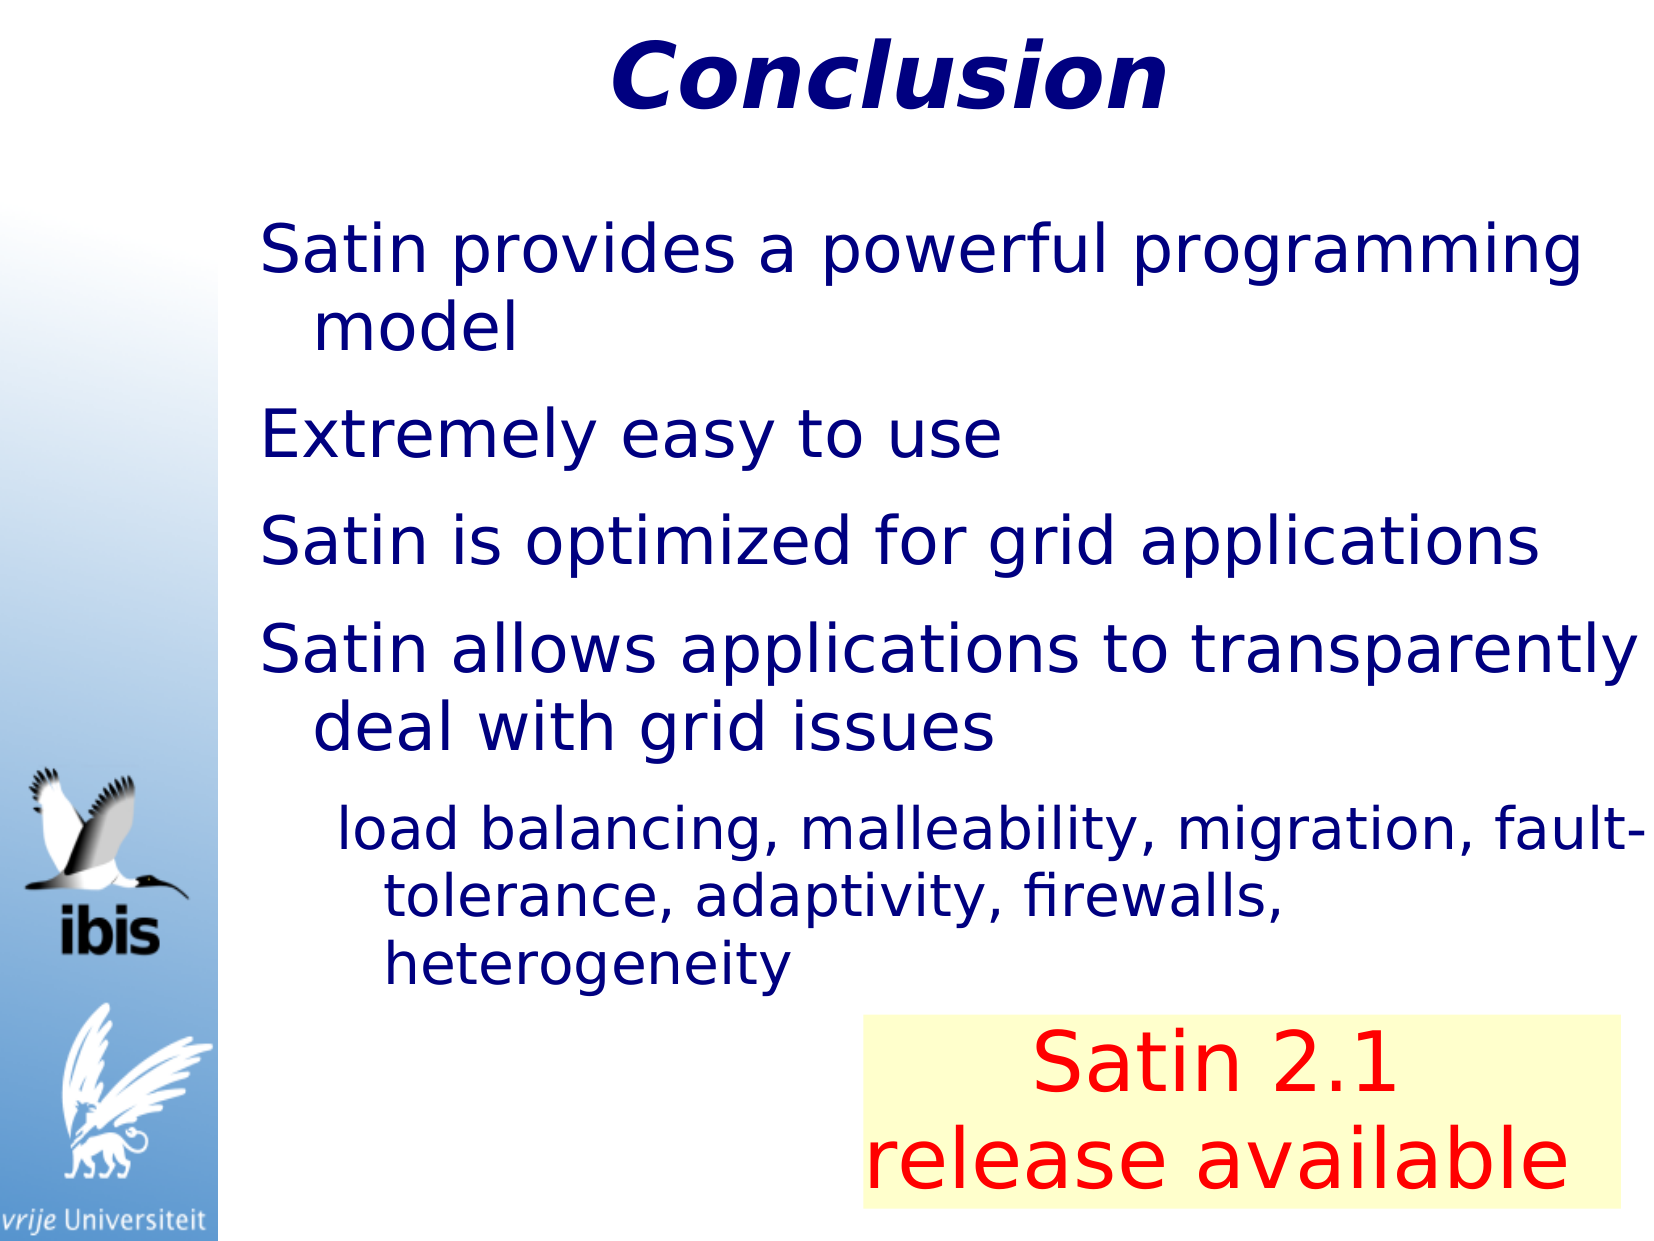

# Conclusion
Satin provides a powerful programming model
Extremely easy to use
Satin is optimized for grid applications
Satin allows applications to transparently deal with grid issues
load balancing, malleability, migration, fault-tolerance, adaptivity, firewalls, heterogeneity
Satin 2.1
release available